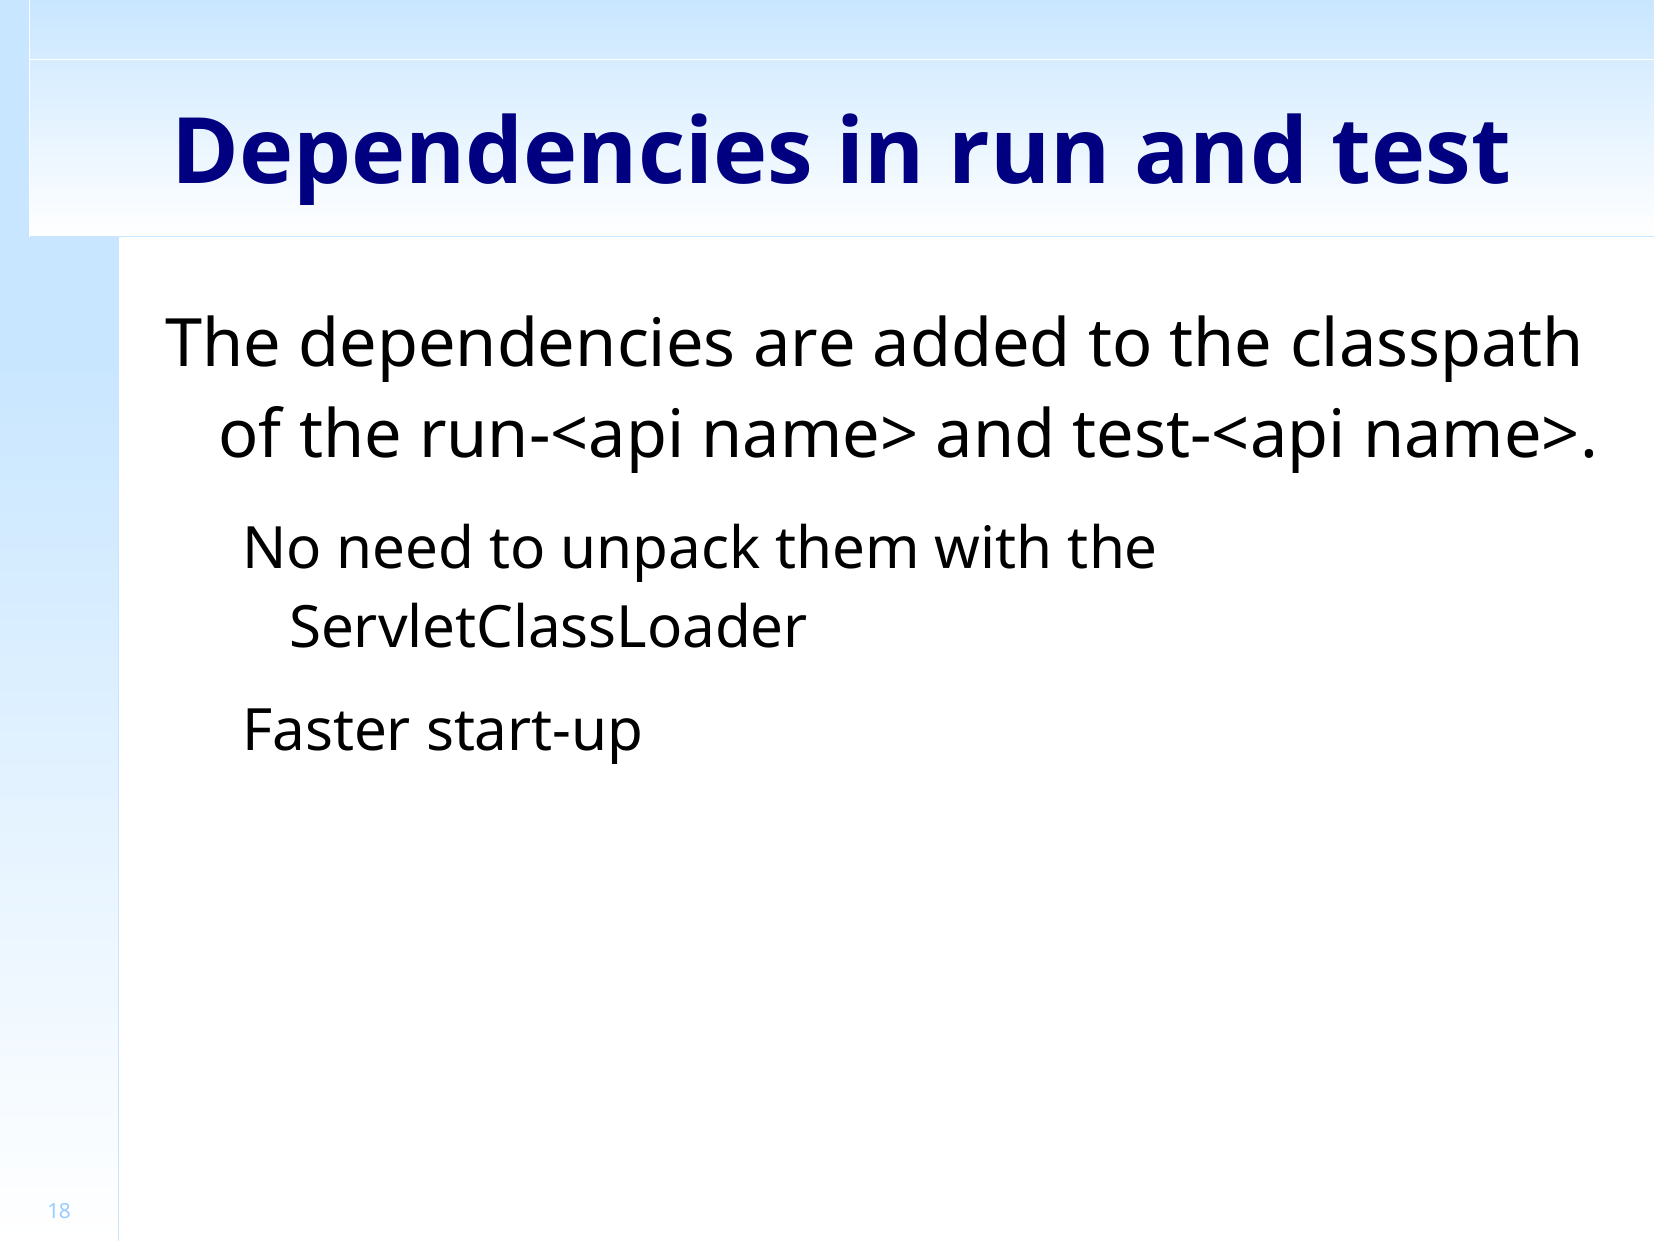

# Dependencies in run and test
The dependencies are added to the classpath of the run-<api name> and test-<api name>.
No need to unpack them with the ServletClassLoader
Faster start-up